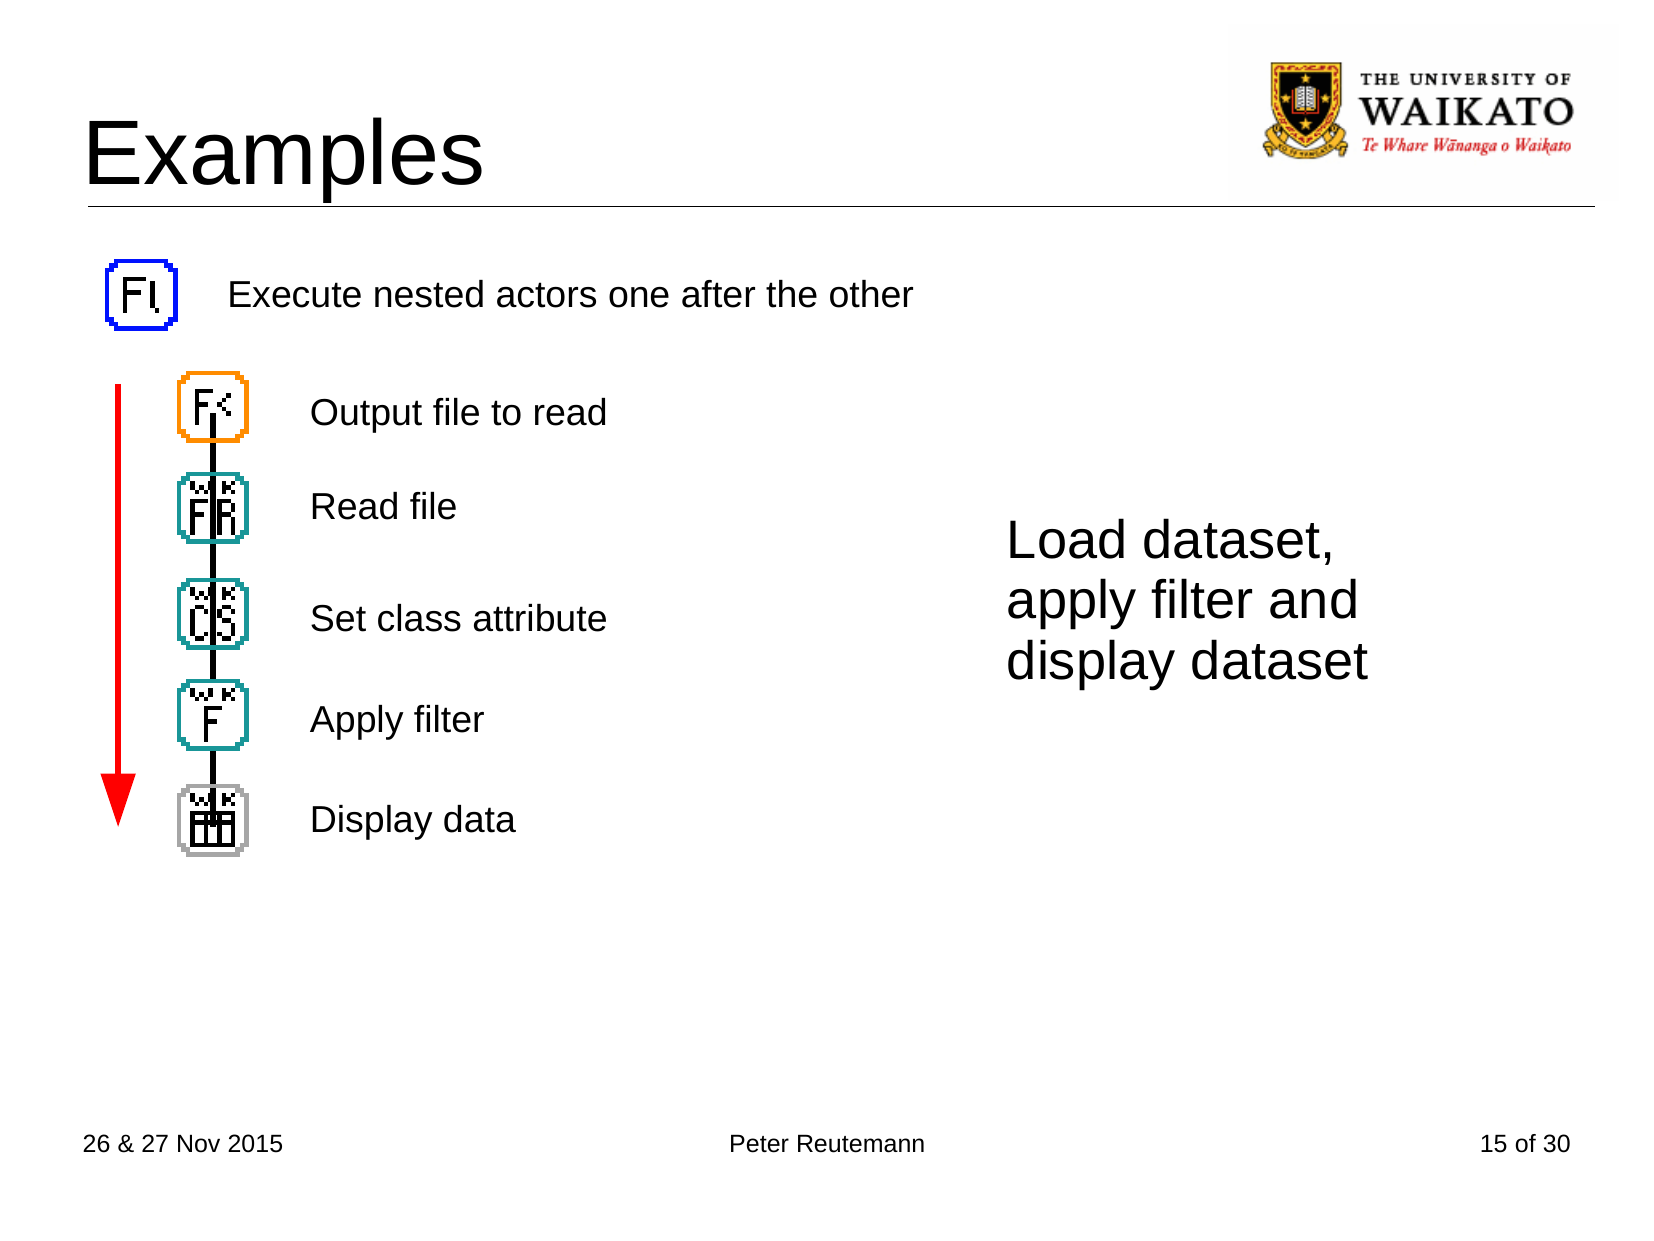

# Examples
Execute nested actors one after the other
Output file to read
Read file
Load dataset,
apply filter and
display dataset
Set class attribute
Apply filter
Display data
26 & 27 Nov 2015
Peter Reutemann
15